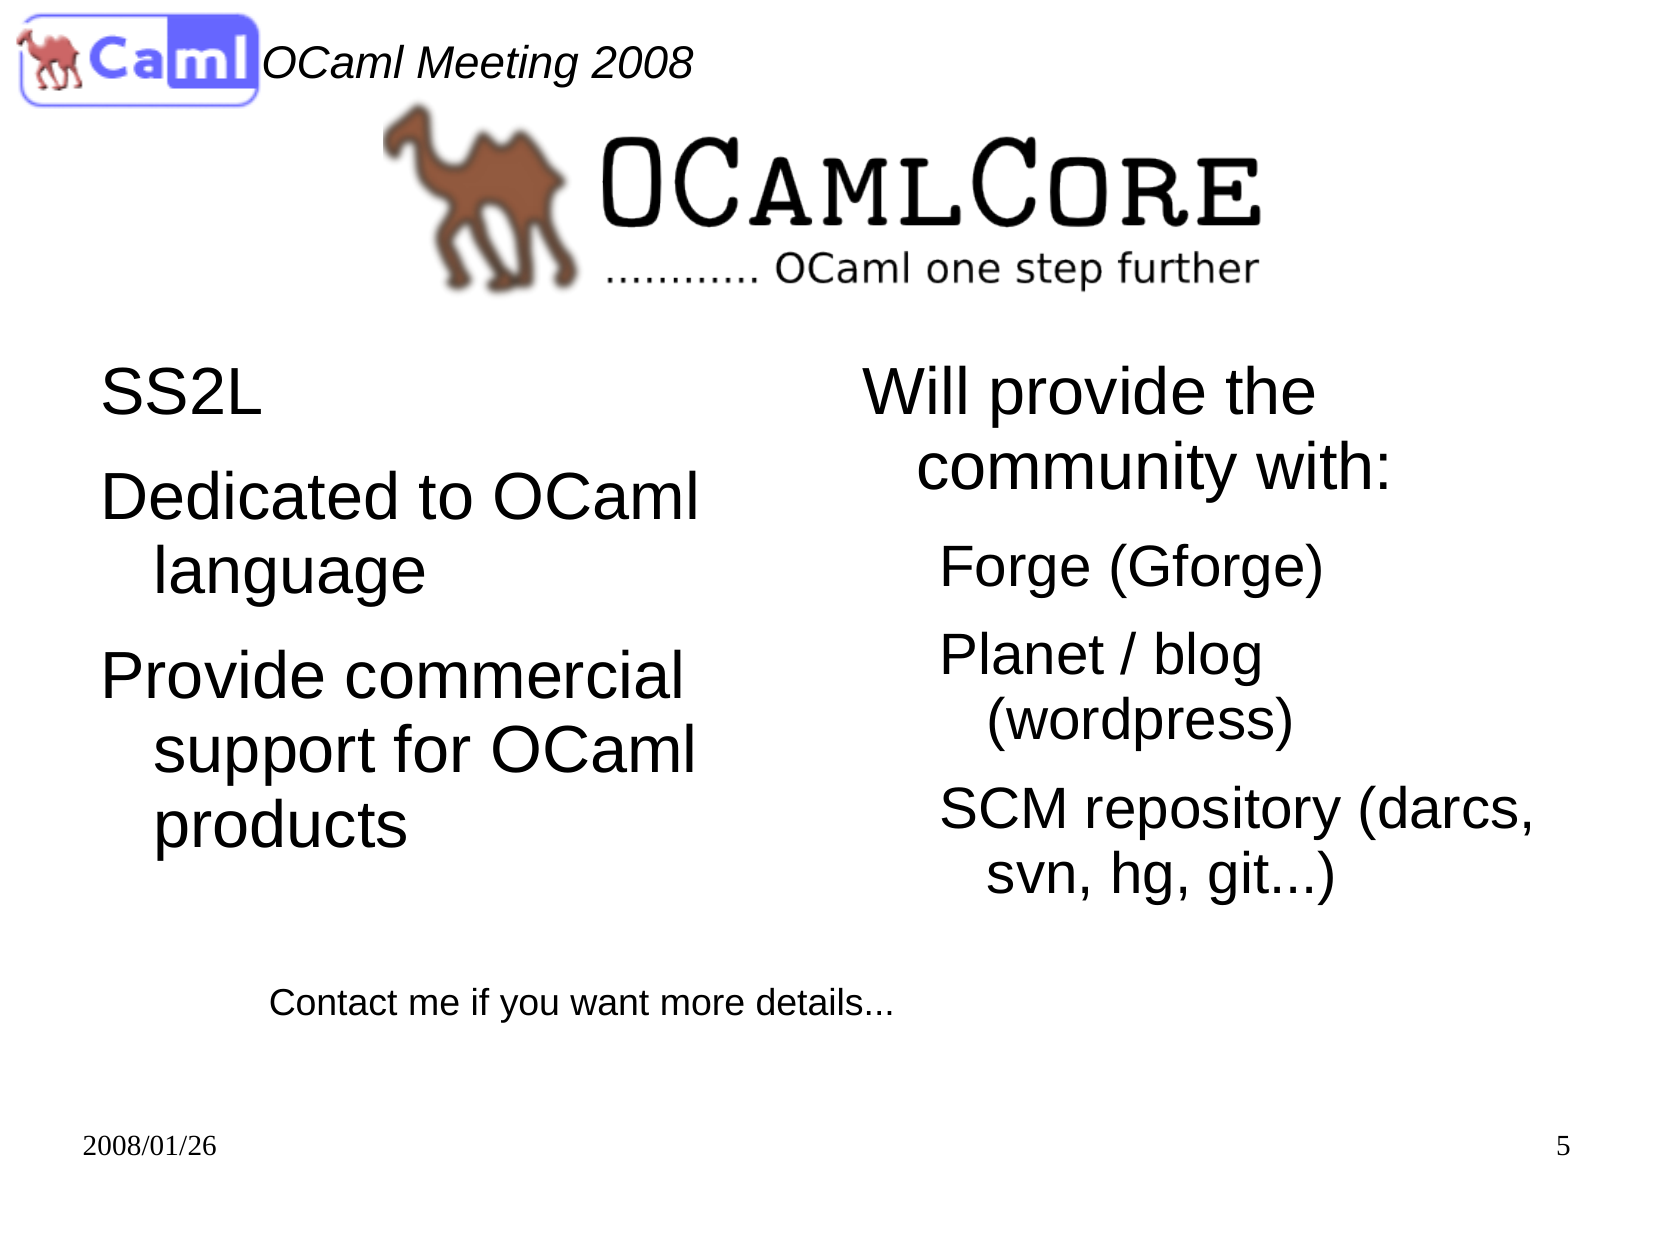

# SS2L
Dedicated to OCaml language
Provide commercial support for OCaml products
Will provide the community with:
Forge (Gforge)
Planet / blog (wordpress)
SCM repository (darcs, svn, hg, git...)
Contact me if you want more details...
2008/01/26
5